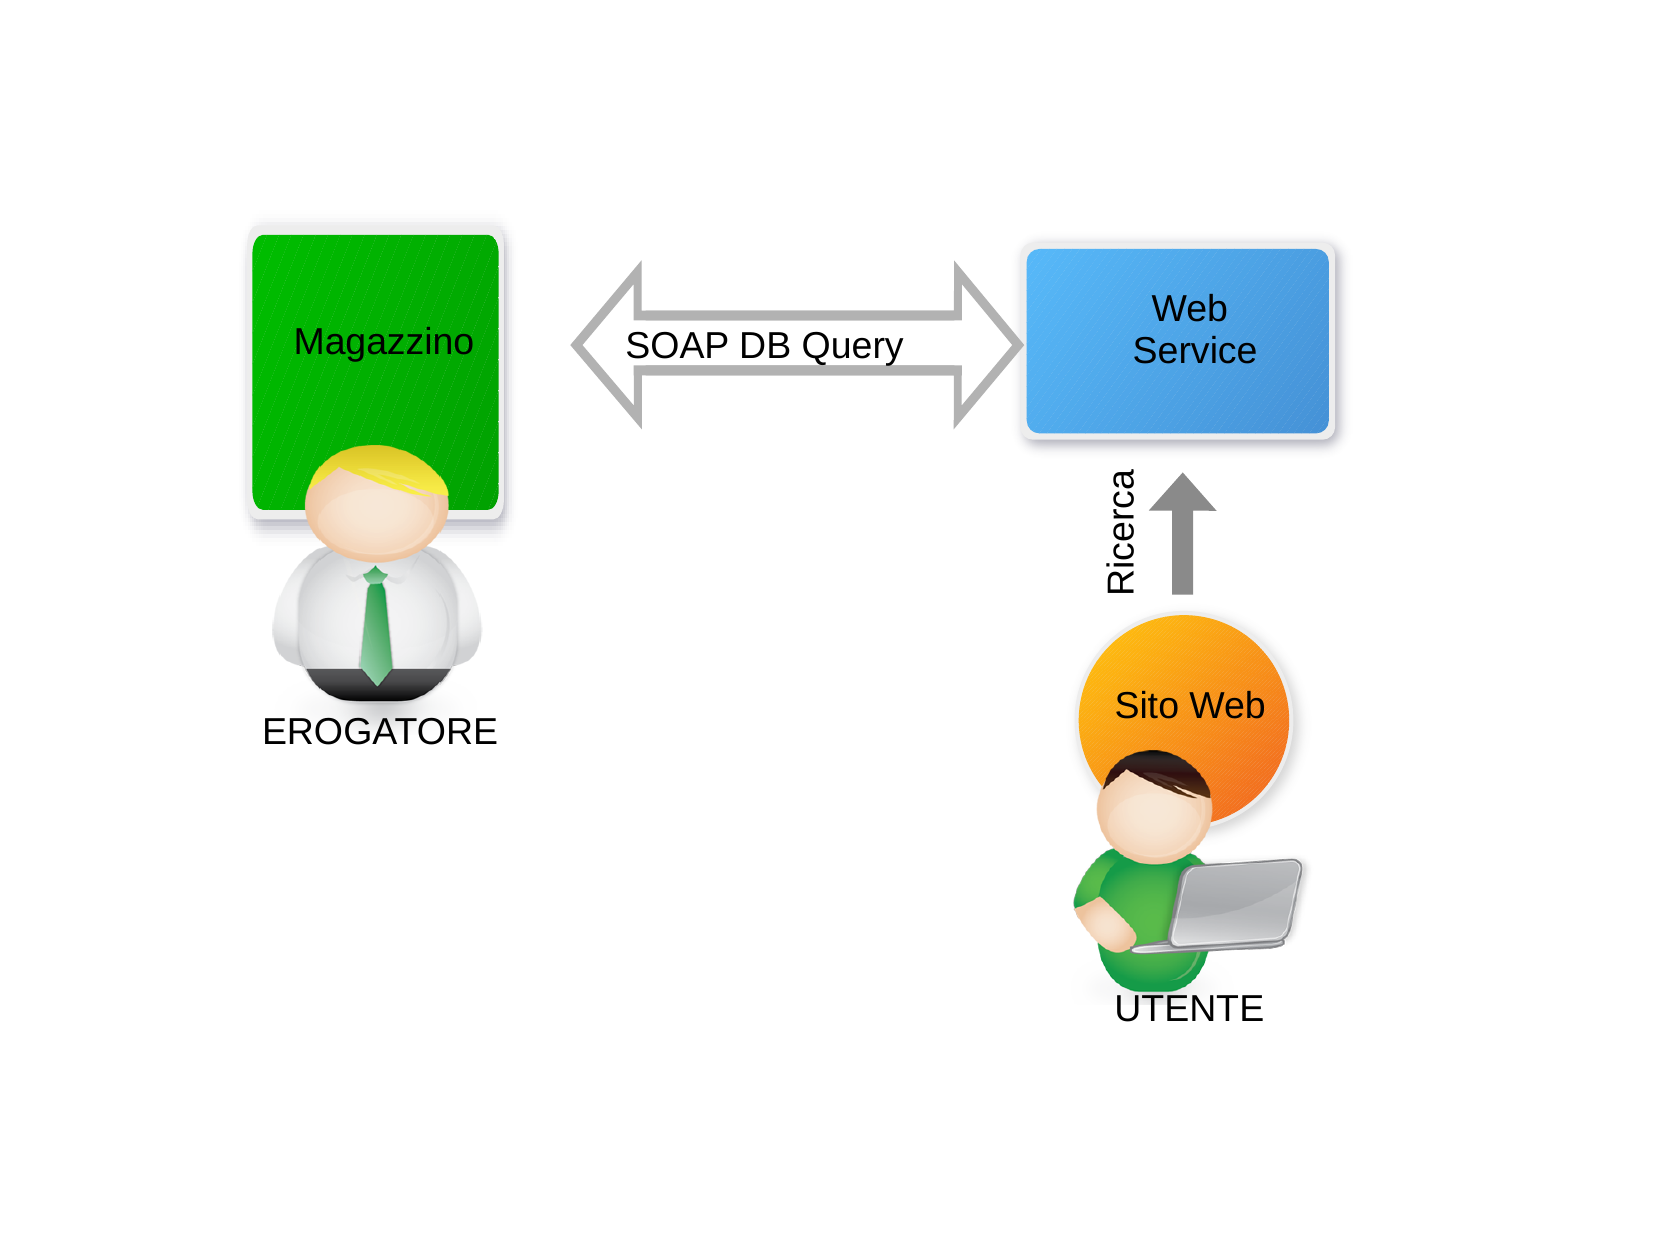

Magazzino
Web
 Service
SOAP DB Query
EROGATORE
Ricerca
Sito Web
UTENTE